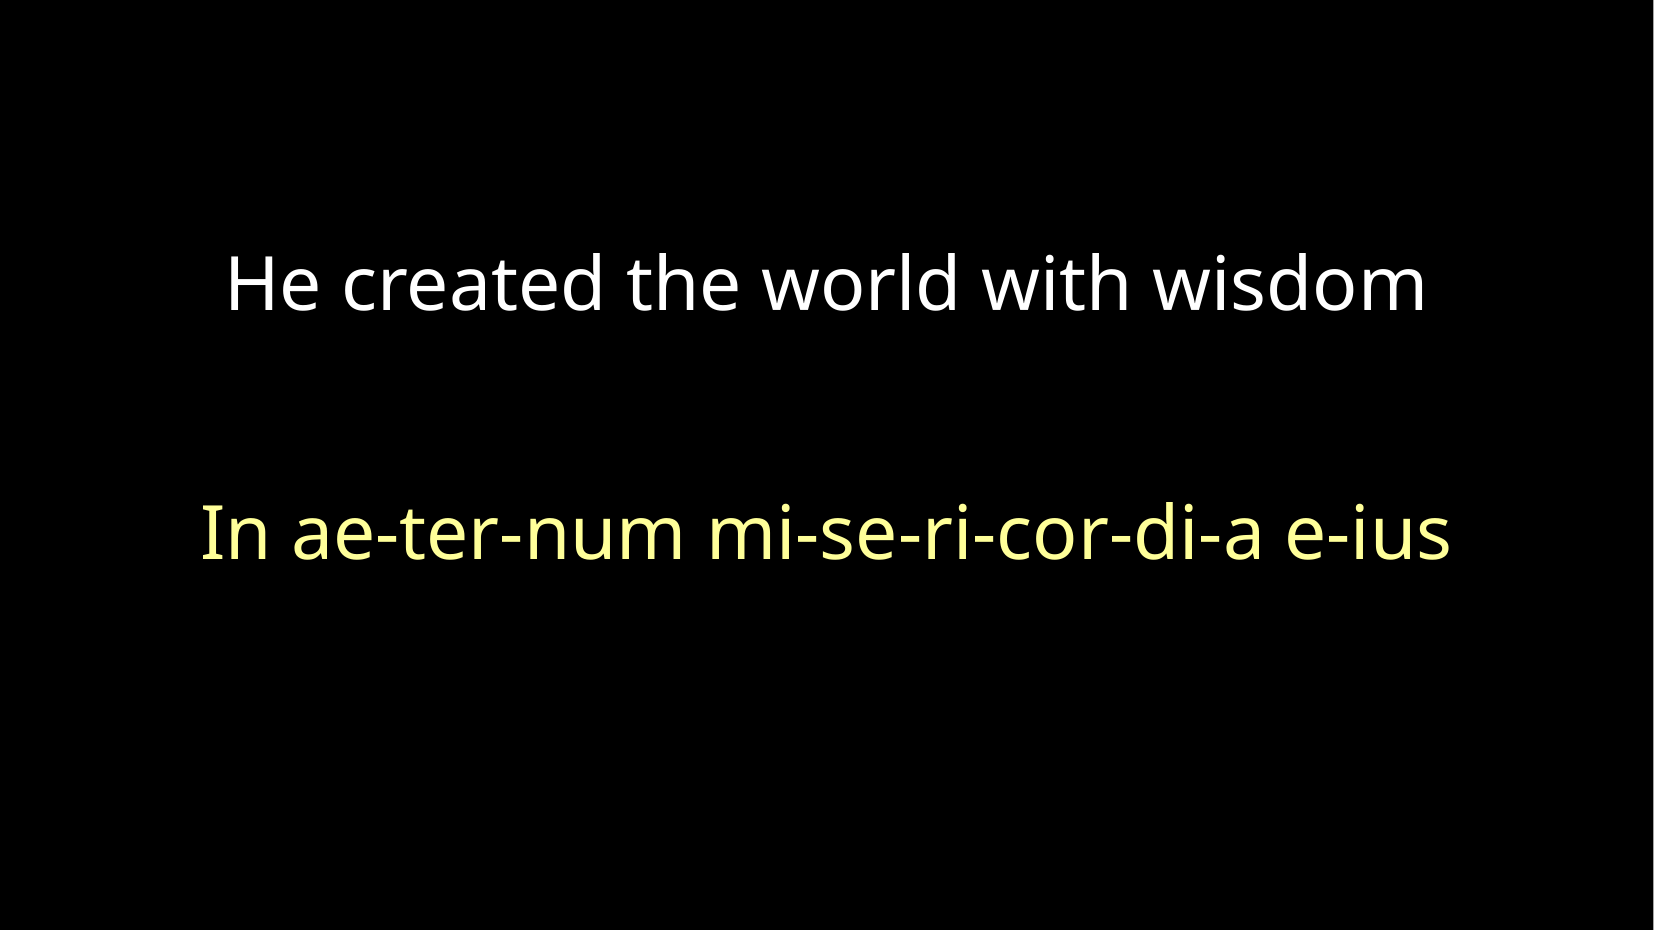

#
He created the world with wisdom
In ae-ter-num mi-se-ri-cor-di-a e-ius